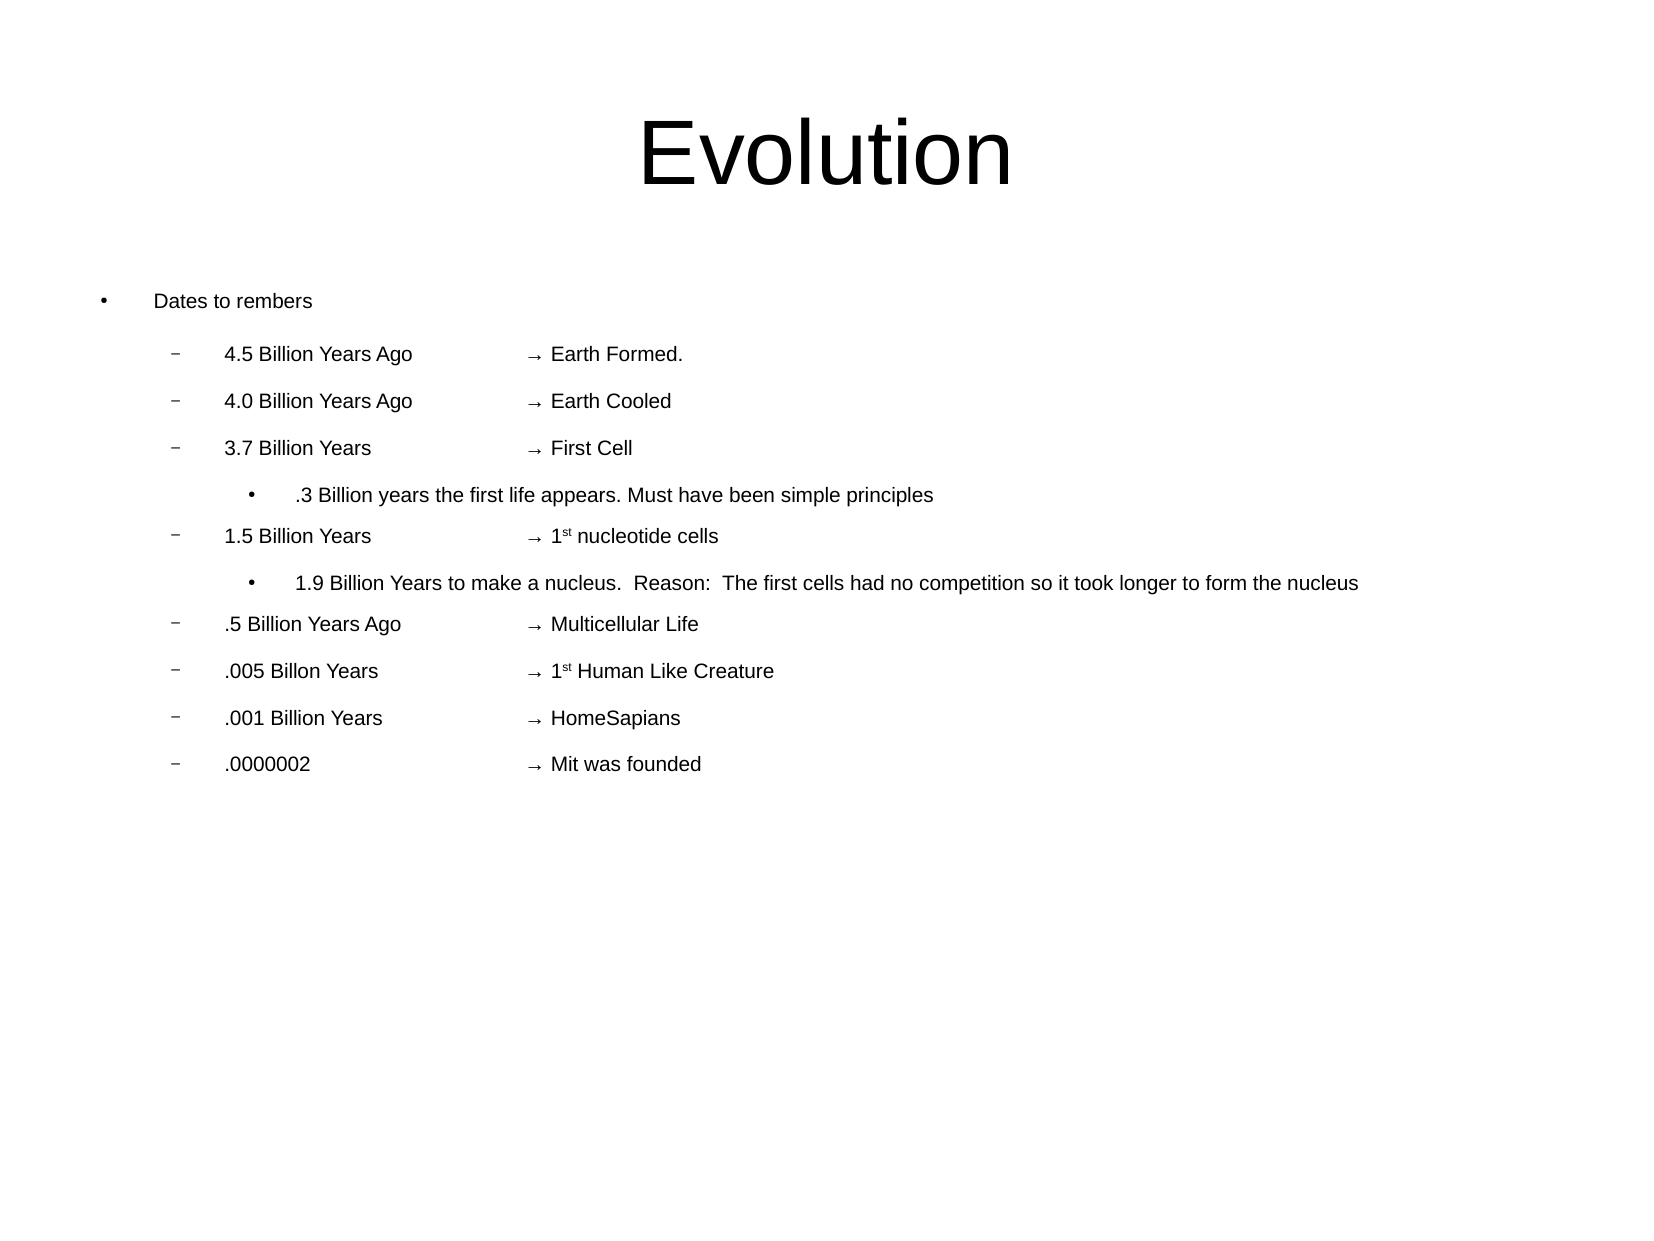

# Evolution
Dates to rembers
4.5 Billion Years Ago		→ Earth Formed.
4.0 Billion Years Ago 		→ Earth Cooled
3.7 Billion Years 		→ First Cell
.3 Billion years the first life appears. Must have been simple principles
1.5 Billion Years 		→ 1st nucleotide cells
1.9 Billion Years to make a nucleus. Reason: The first cells had no competition so it took longer to form the nucleus
.5 Billion Years Ago		→ Multicellular Life
.005 Billon Years		→ 1st Human Like Creature
.001 Billion Years		→ HomeSapians
.0000002			→ Mit was founded